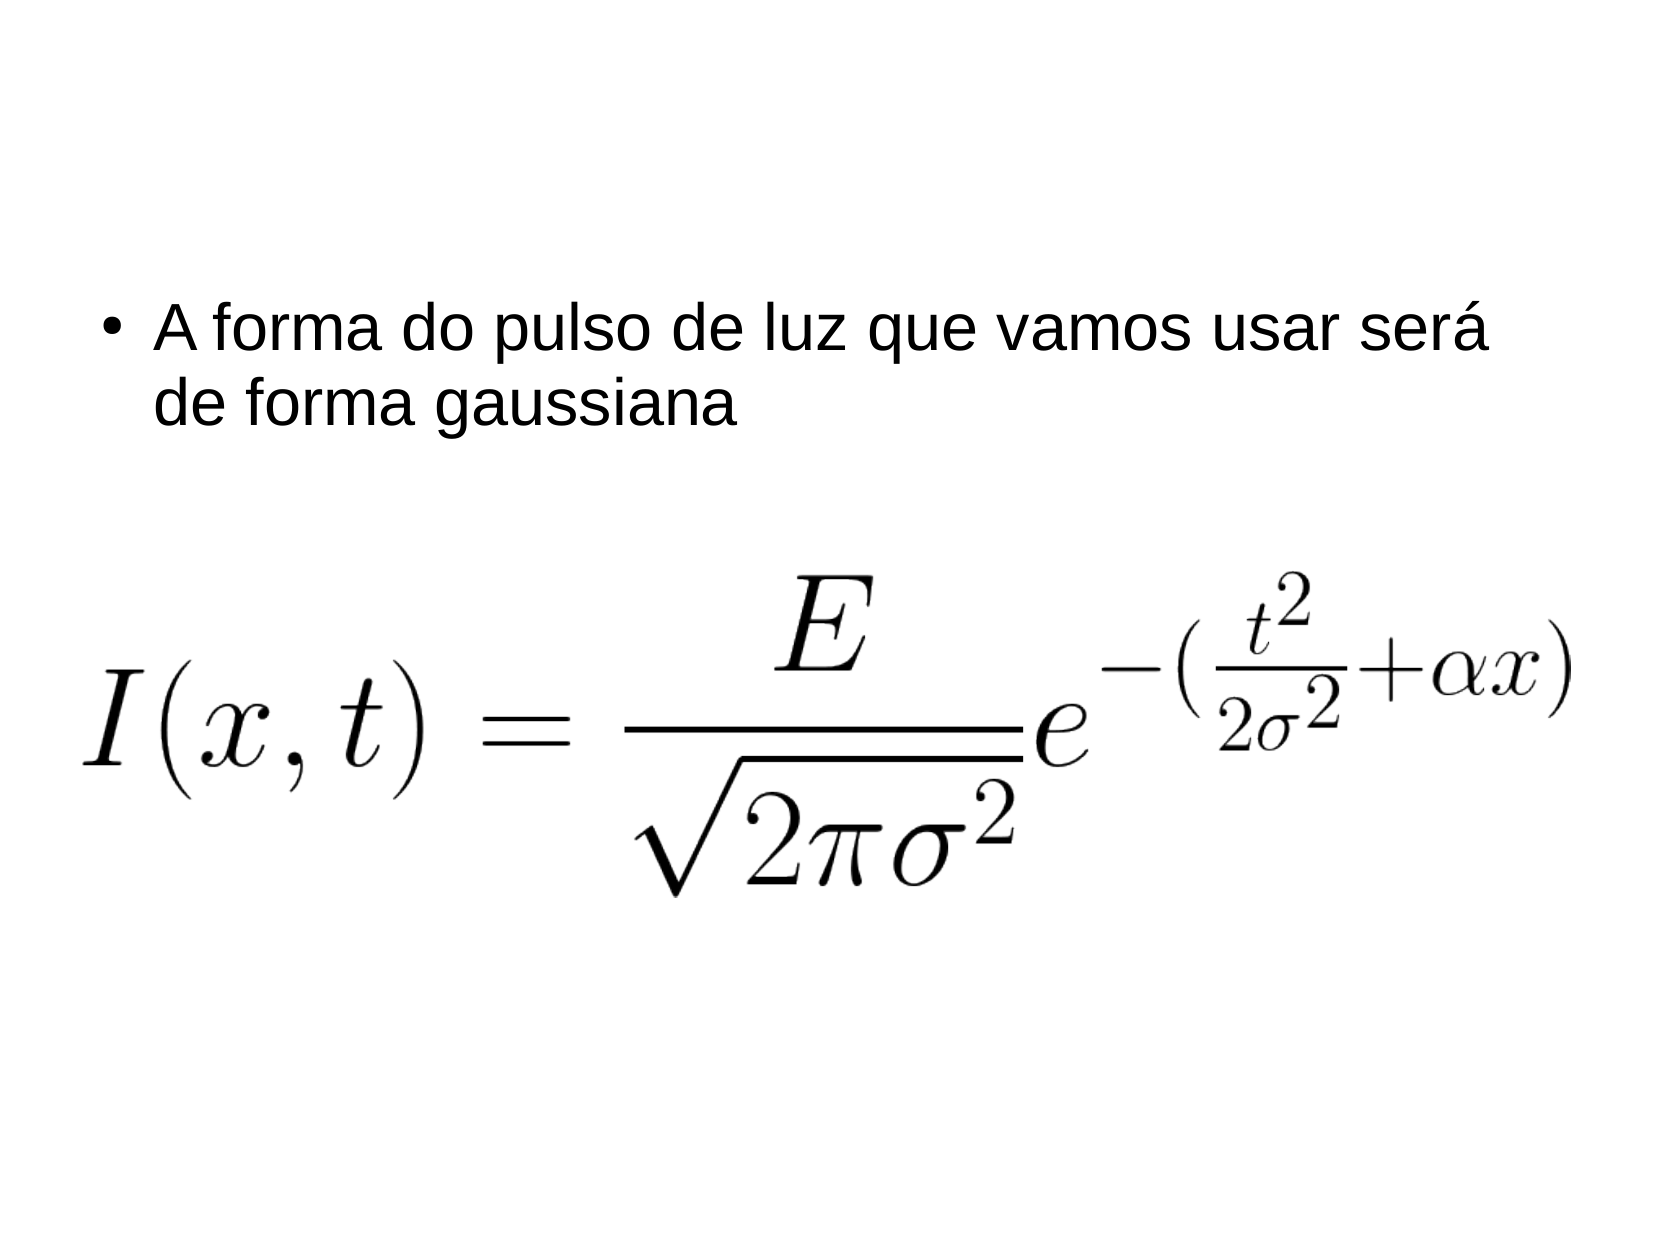

#
A forma do pulso de luz que vamos usar será de forma gaussiana